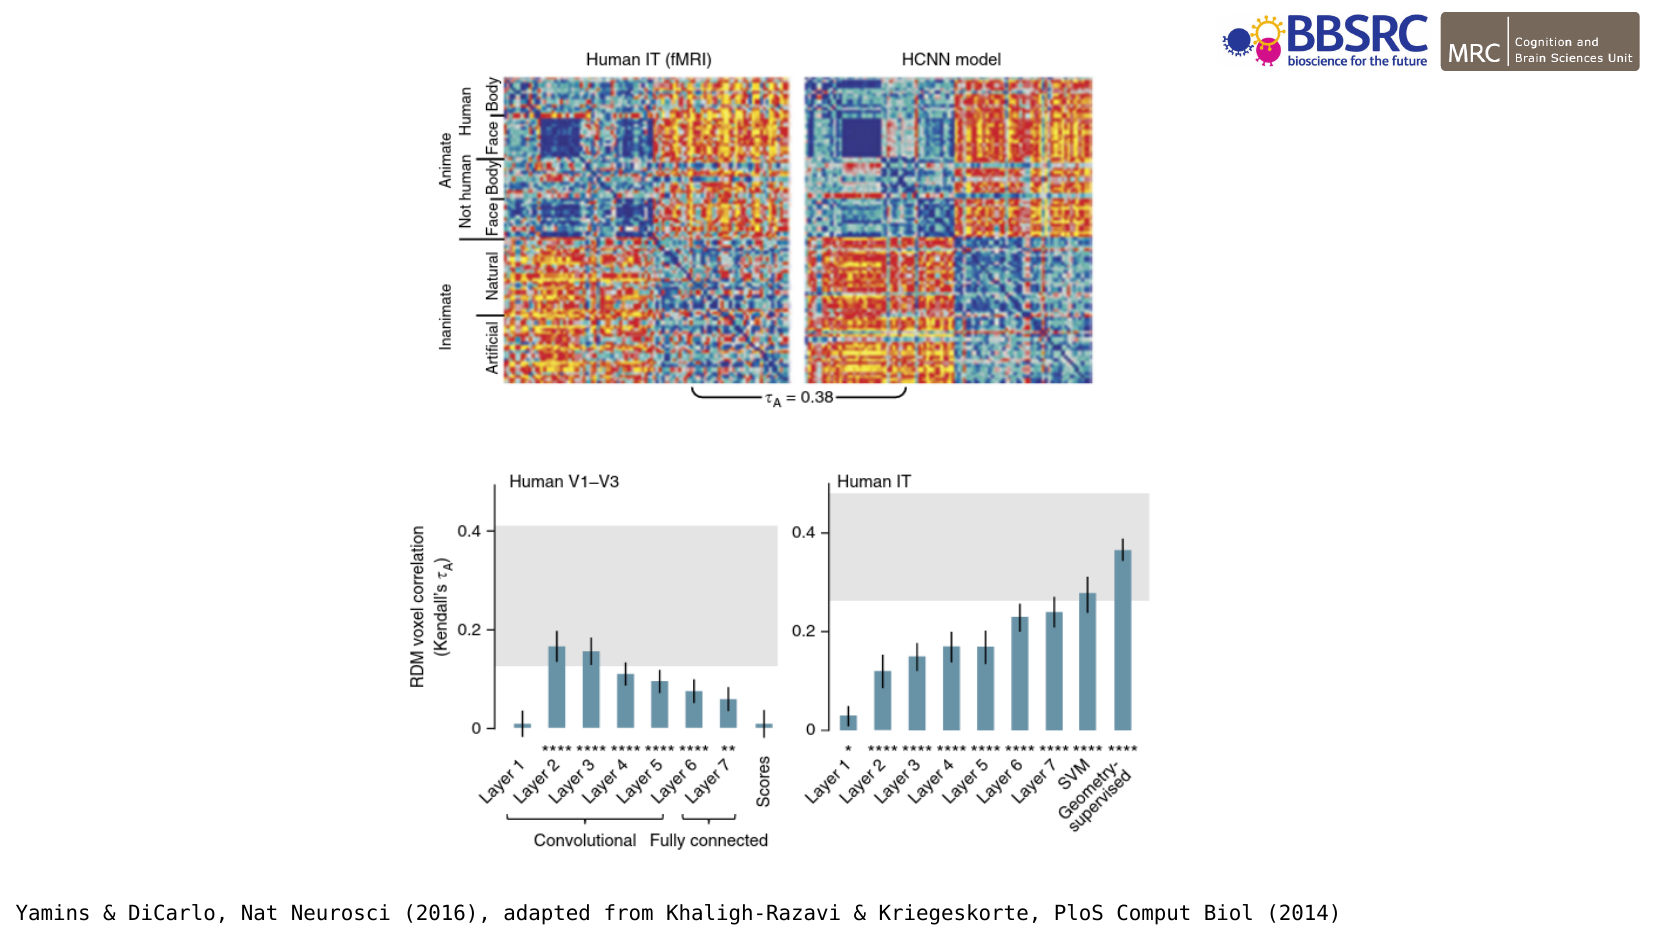

Yamins & DiCarlo, Nat Neurosci (2016), adapted from Khaligh-Razavi & Kriegeskorte, PloS Comput Biol (2014)